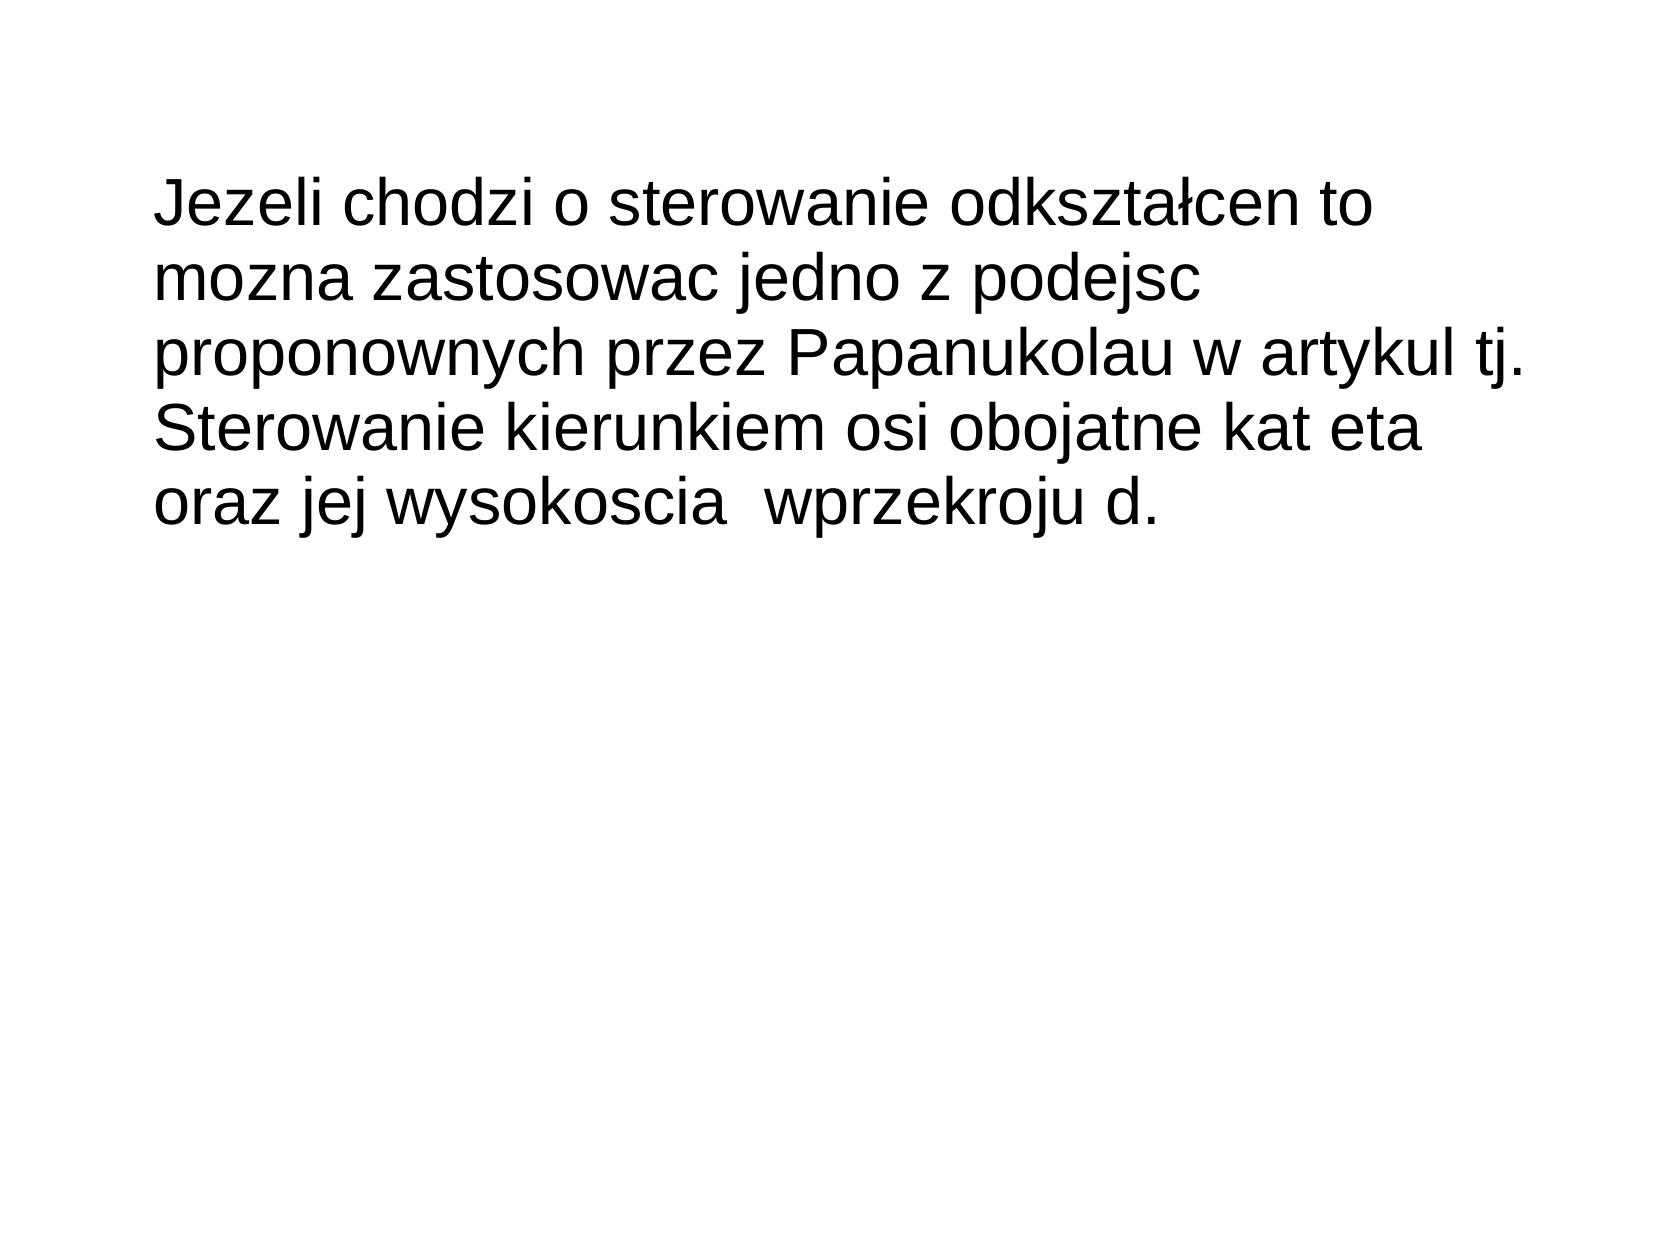

# Jezeli chodzi o sterowanie odkształcen to mozna zastosowac jedno z podejsc proponownych przez Papanukolau w artykul tj. Sterowanie kierunkiem osi obojatne kat eta oraz jej wysokoscia wprzekroju d.